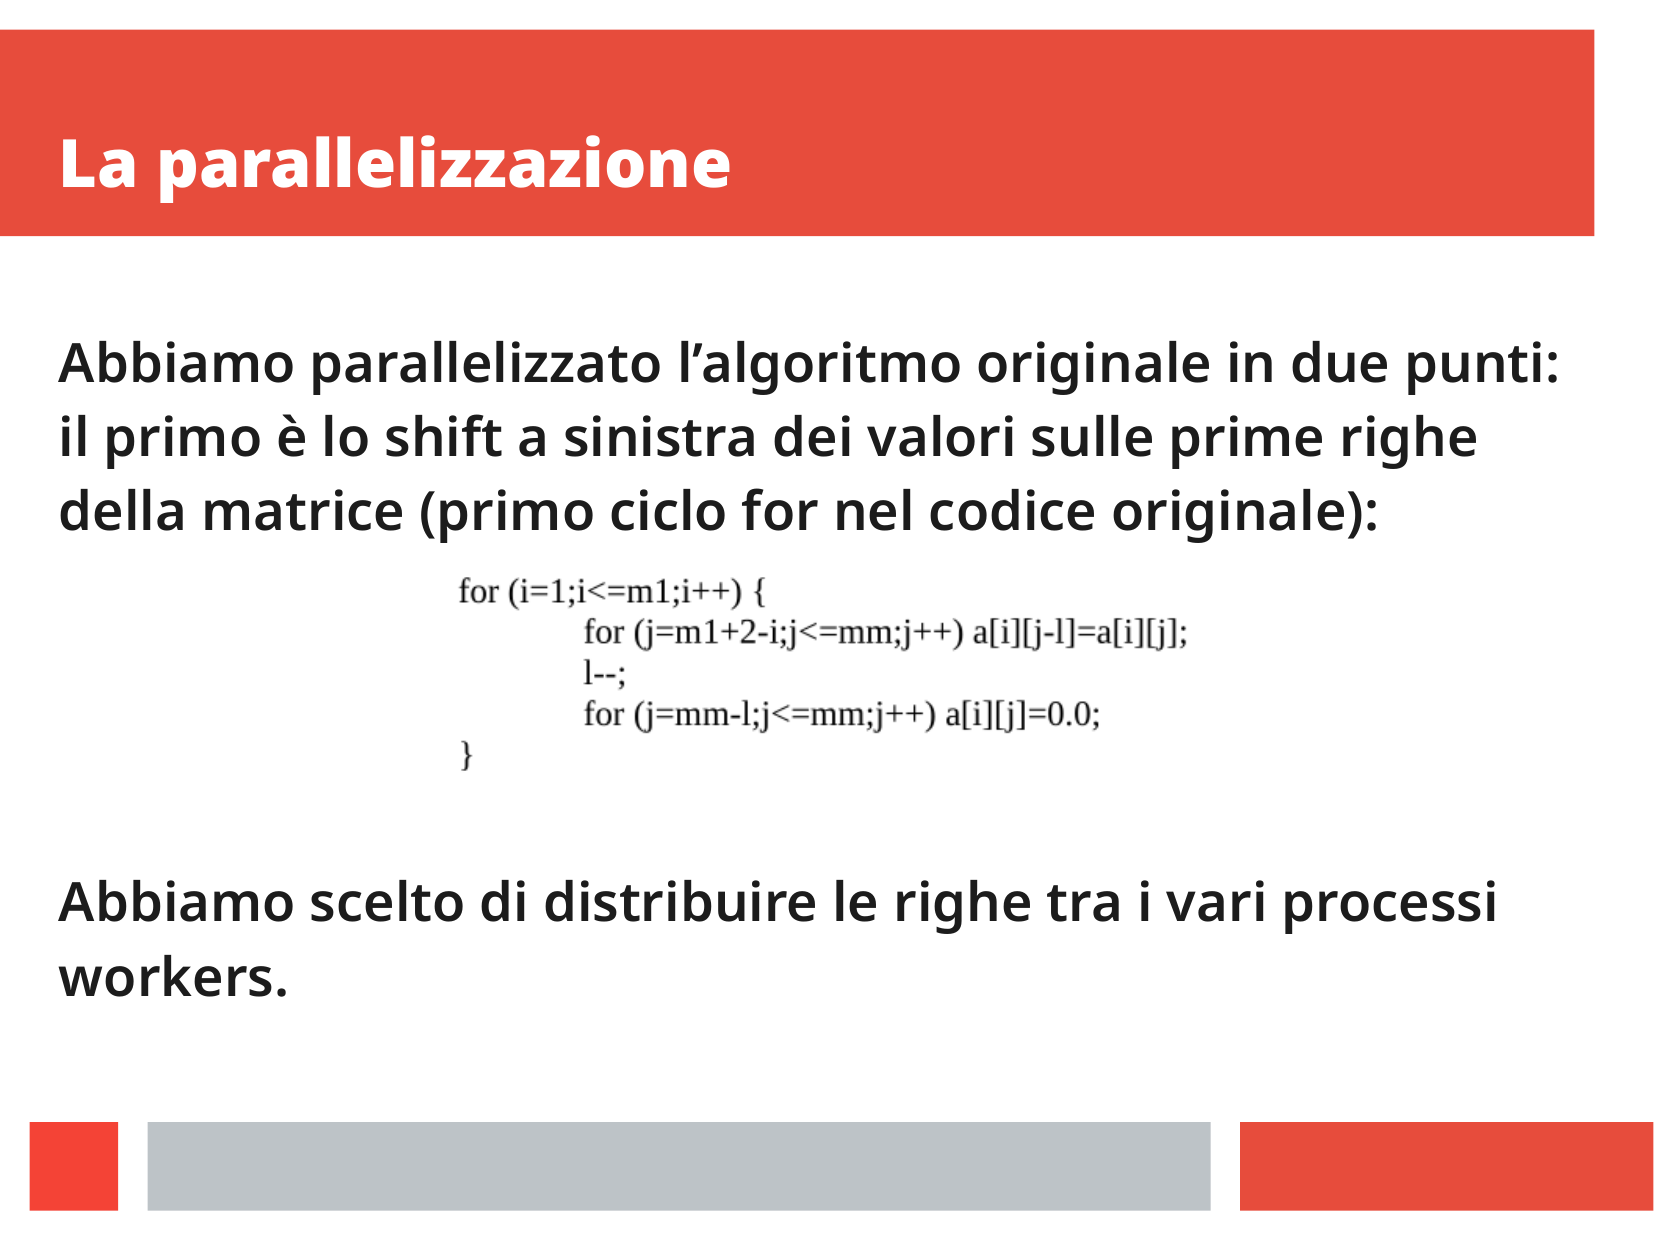

# La parallelizzazione
Abbiamo parallelizzato l’algoritmo originale in due punti: il primo è lo shift a sinistra dei valori sulle prime righe della matrice (primo ciclo for nel codice originale):
Abbiamo scelto di distribuire le righe tra i vari processi workers.